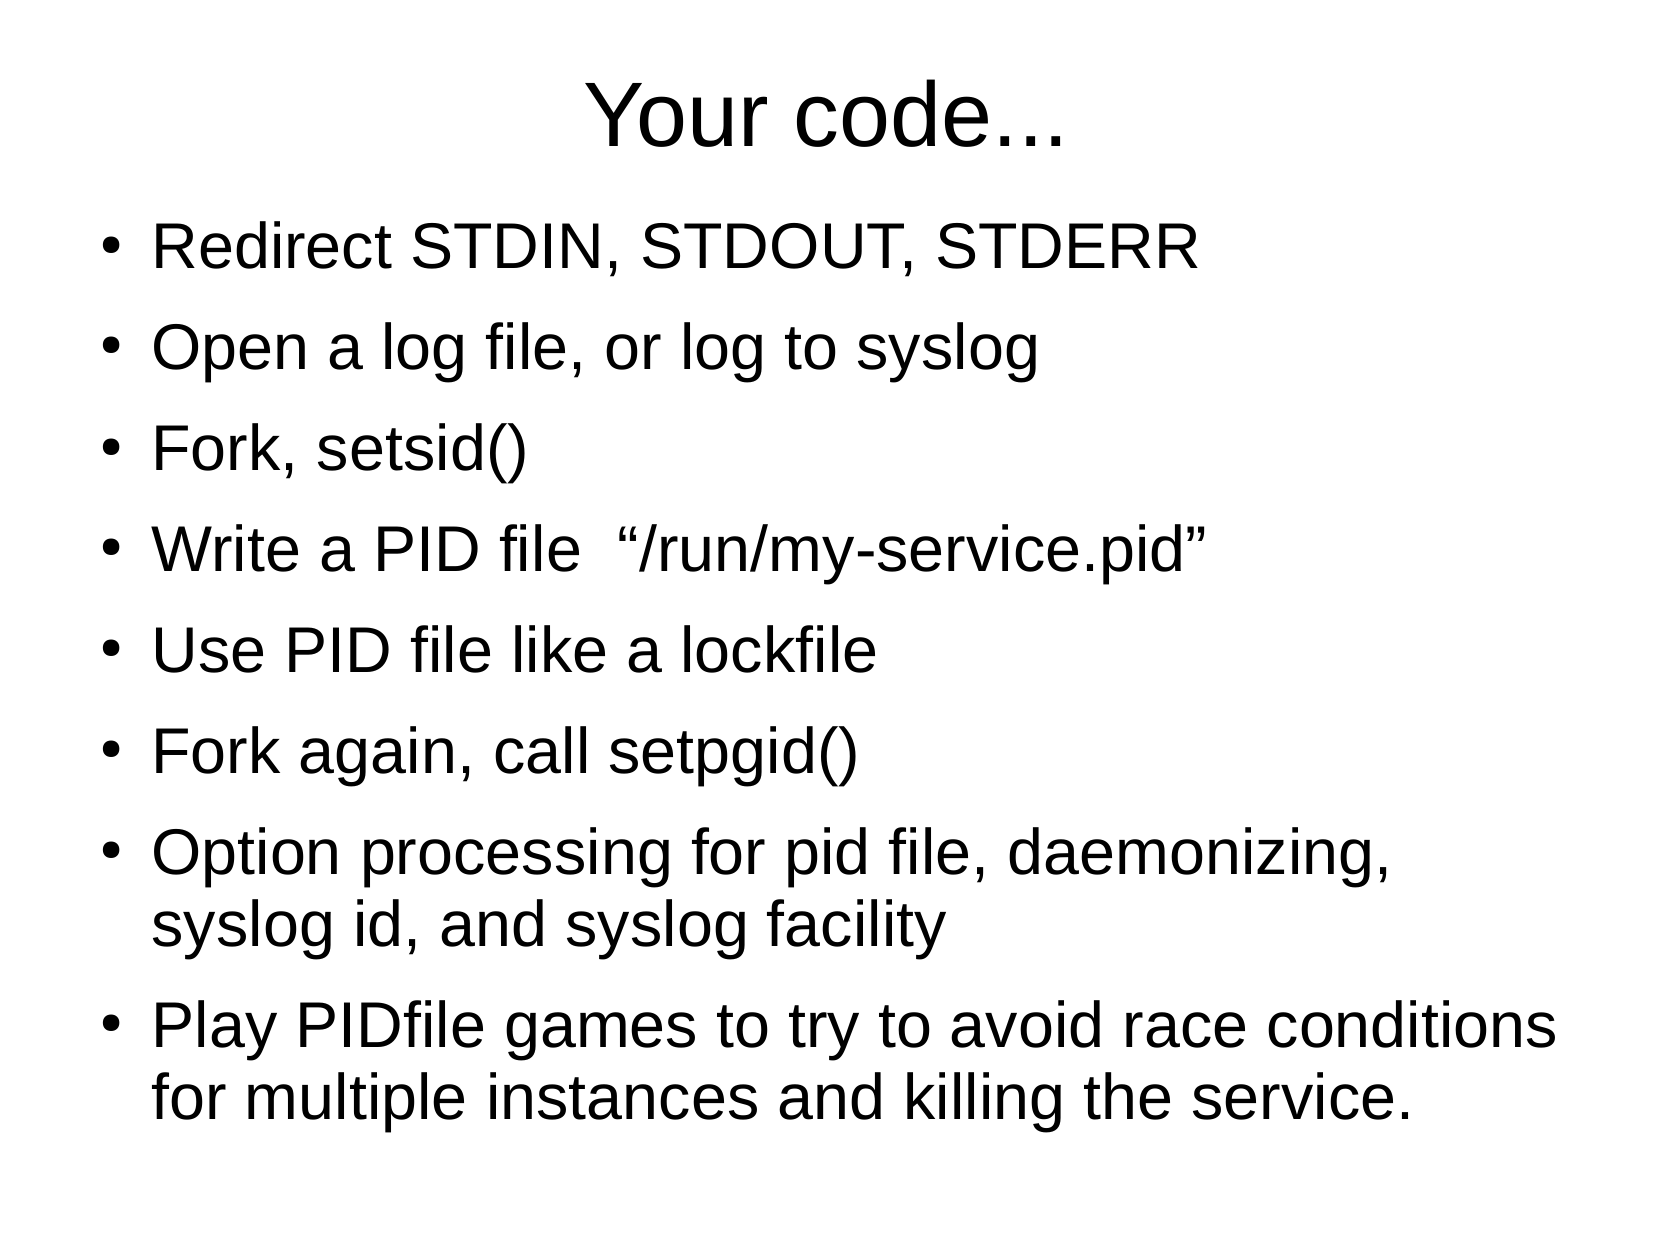

# Your code...
Redirect STDIN, STDOUT, STDERR
Open a log file, or log to syslog
Fork, setsid()
Write a PID file “/run/my-service.pid”
Use PID file like a lockfile
Fork again, call setpgid()
Option processing for pid file, daemonizing, syslog id, and syslog facility
Play PIDfile games to try to avoid race conditions for multiple instances and killing the service.